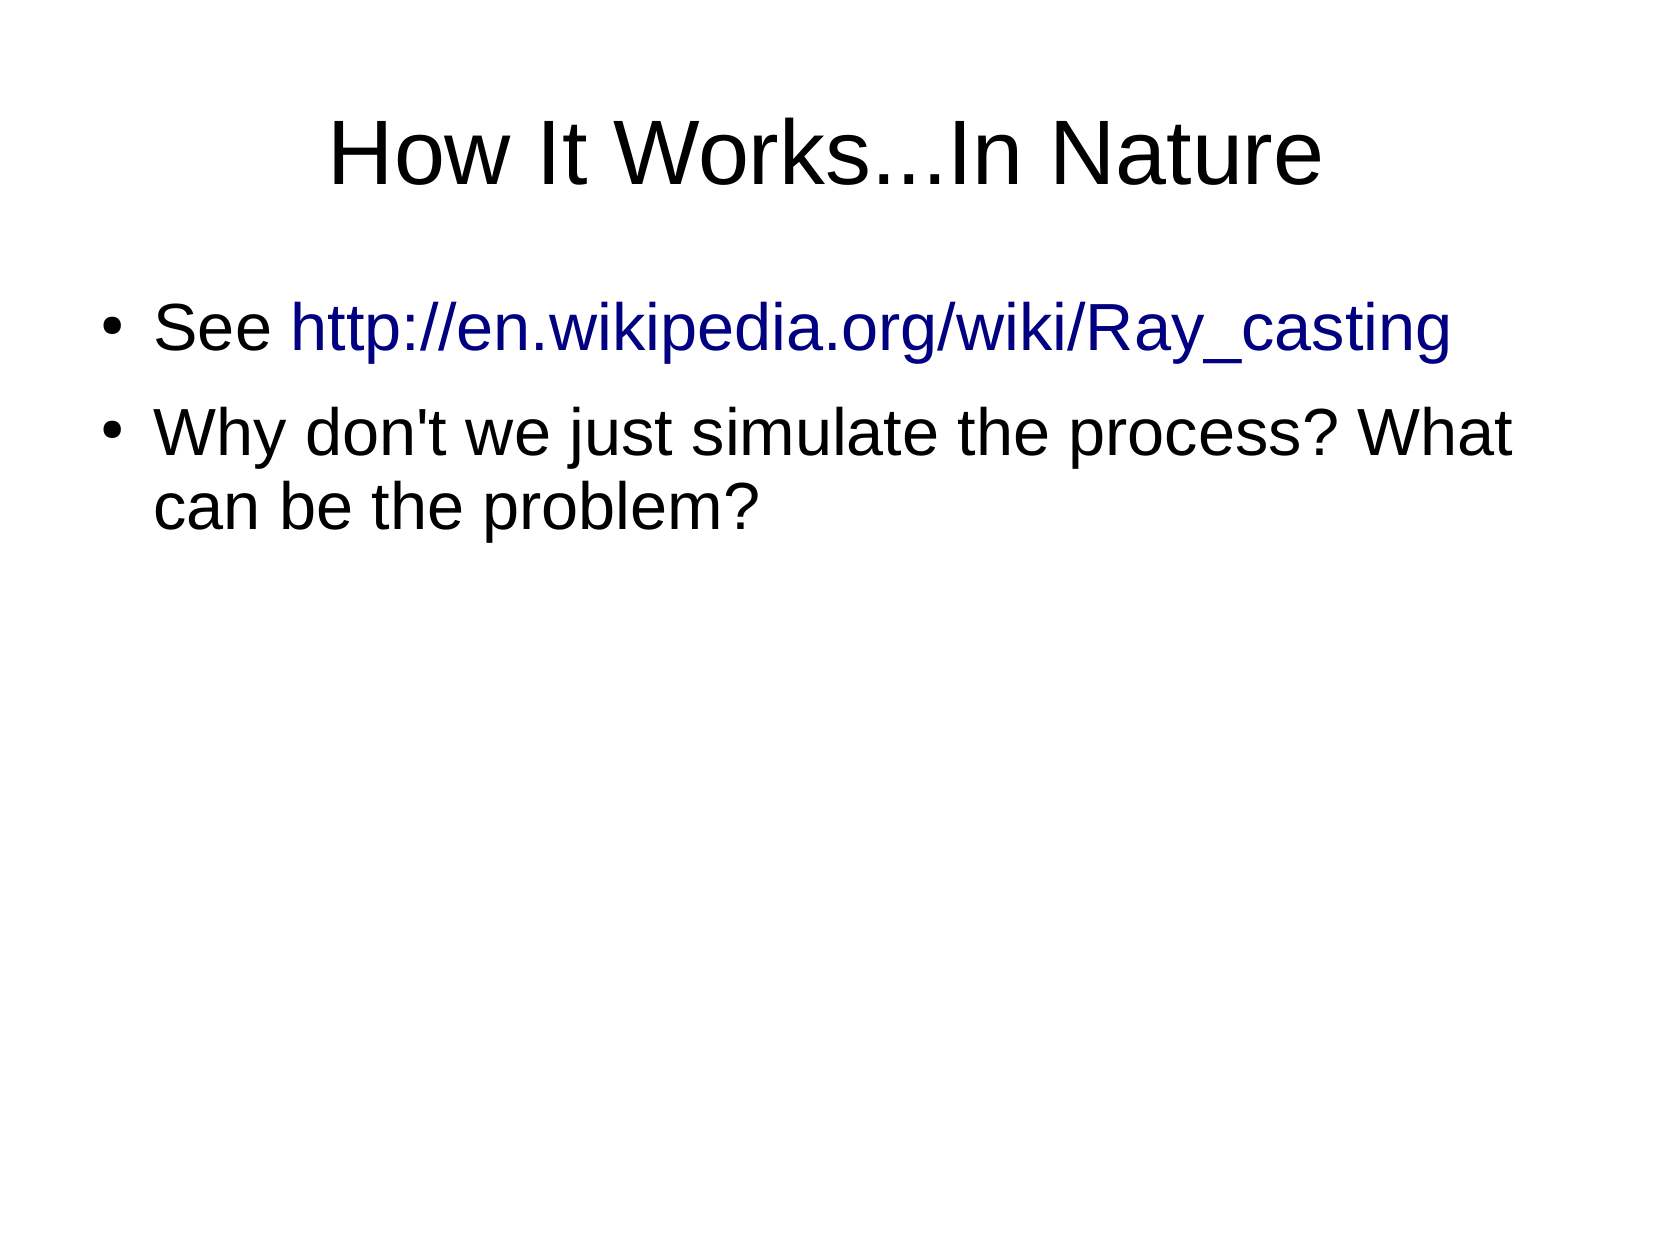

# How It Works...In Nature
See http://en.wikipedia.org/wiki/Ray_casting
Why don't we just simulate the process? What can be the problem?